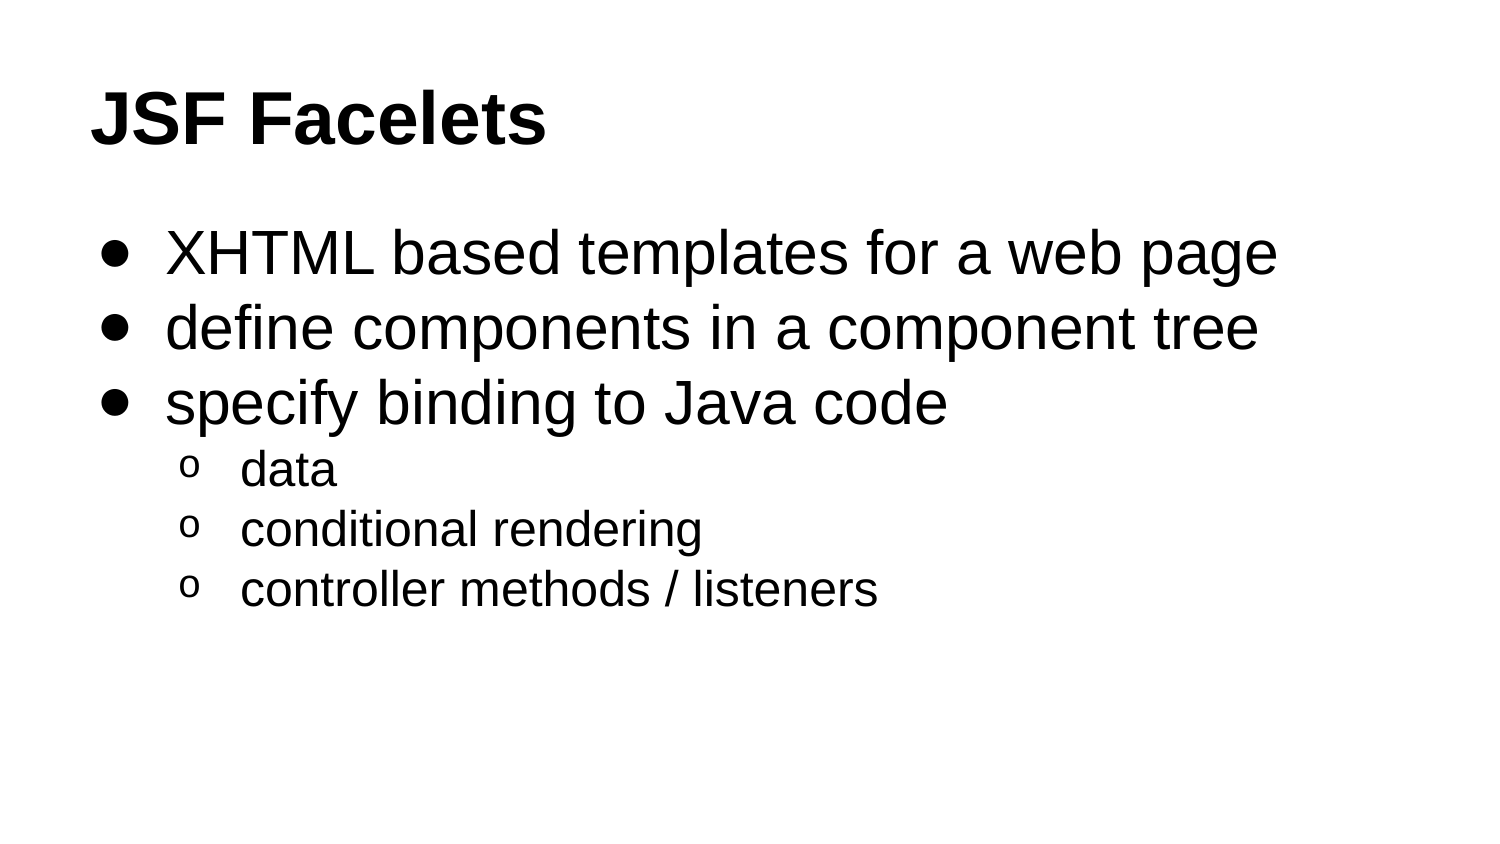

# JSF Facelets
XHTML based templates for a web page
define components in a component tree
specify binding to Java code
data
conditional rendering
controller methods / listeners